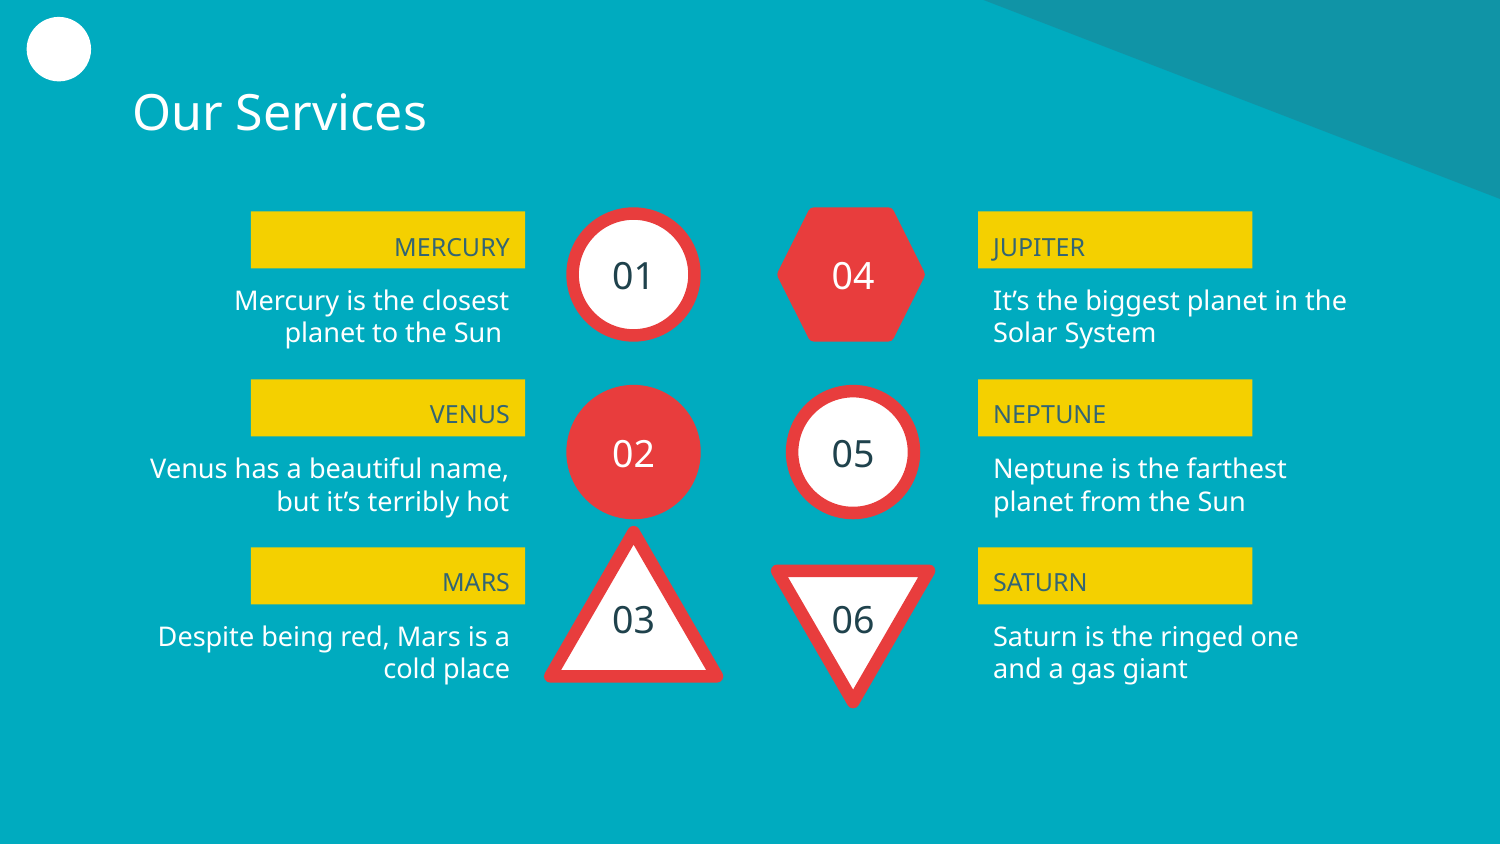

# Our Services
MERCURY
JUPITER
01
04
Mercury is the closest planet to the Sun
It’s the biggest planet in the Solar System
VENUS
NEPTUNE
02
05
Venus has a beautiful name, but it’s terribly hot
Neptune is the farthest planet from the Sun
MARS
SATURN
03
06
Despite being red, Mars is a cold place
Saturn is the ringed one and a gas giant